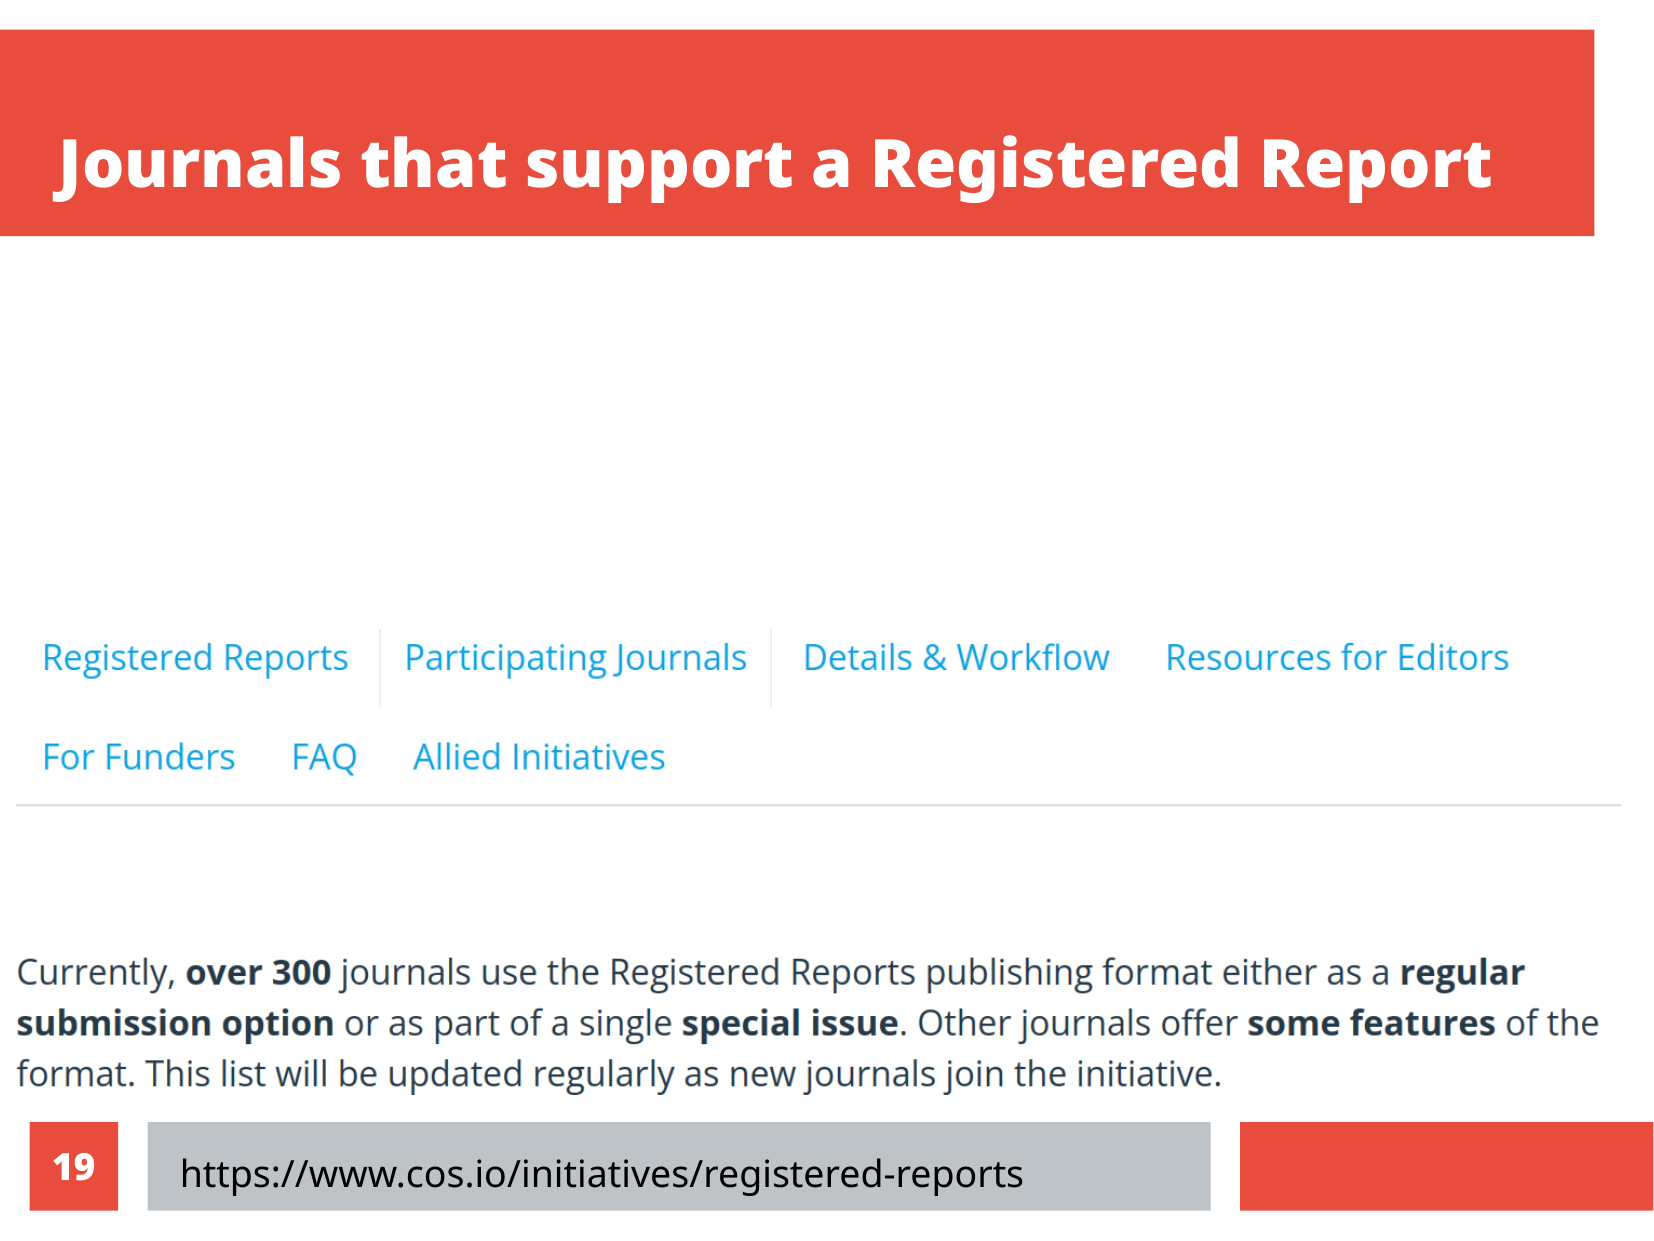

# Journals that support a Registered Report
19
https://www.cos.io/initiatives/registered-reports